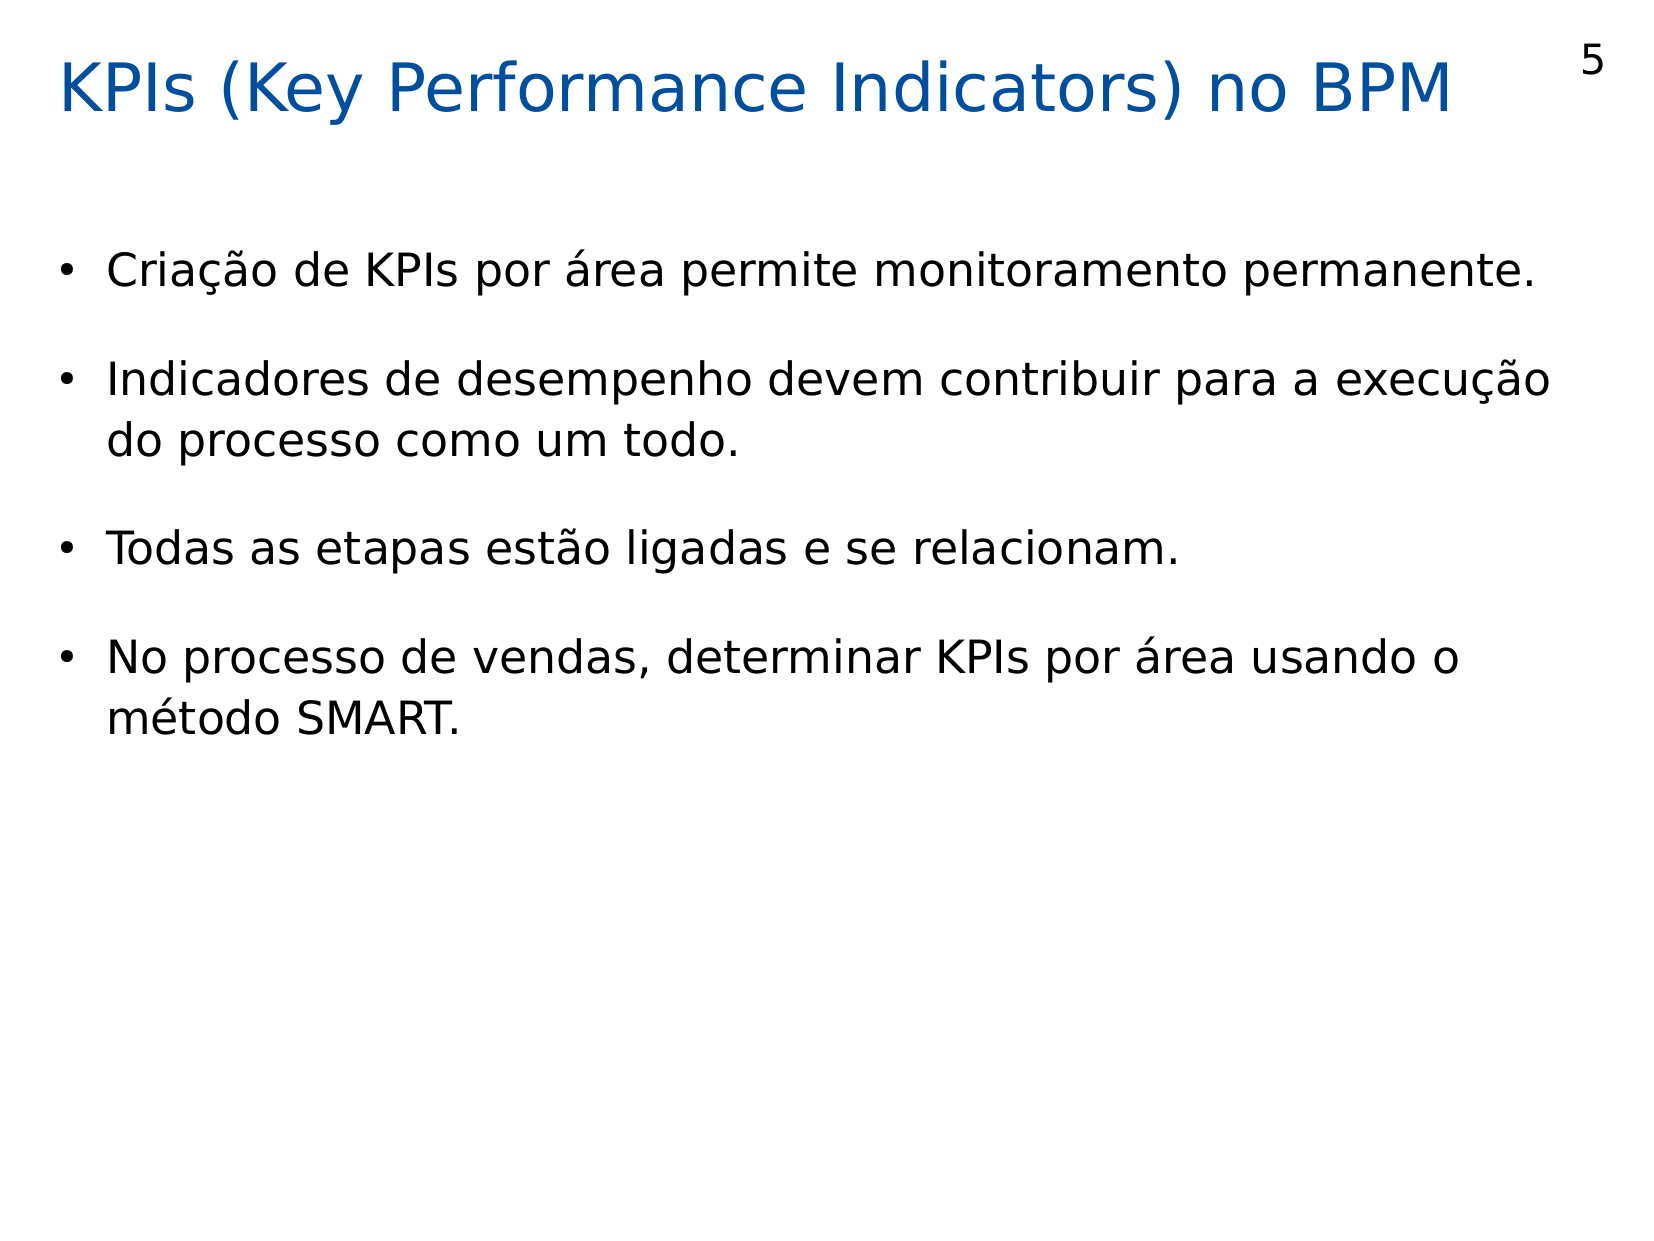

# KPIs (Key Performance Indicators) no BPM
5
Criação de KPIs por área permite monitoramento permanente.
Indicadores de desempenho devem contribuir para a execução do processo como um todo.
Todas as etapas estão ligadas e se relacionam.
No processo de vendas, determinar KPIs por área usando o método SMART.